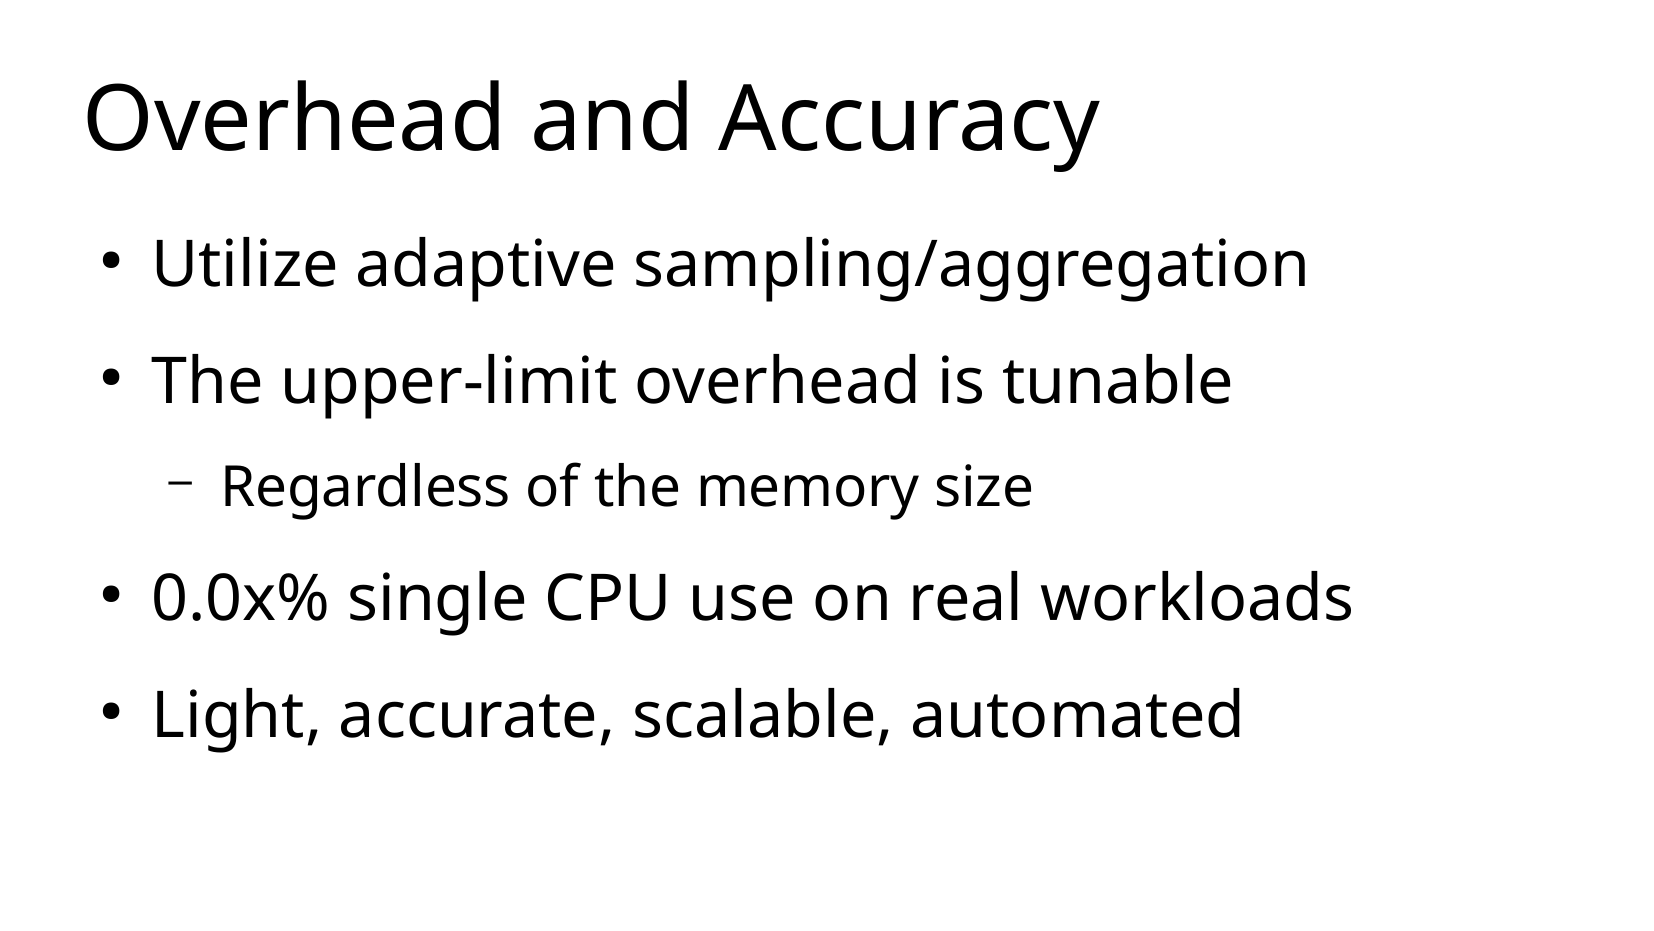

# Overhead and Accuracy
Utilize adaptive sampling/aggregation
The upper-limit overhead is tunable
Regardless of the memory size
0.0x% single CPU use on real workloads
Light, accurate, scalable, automated